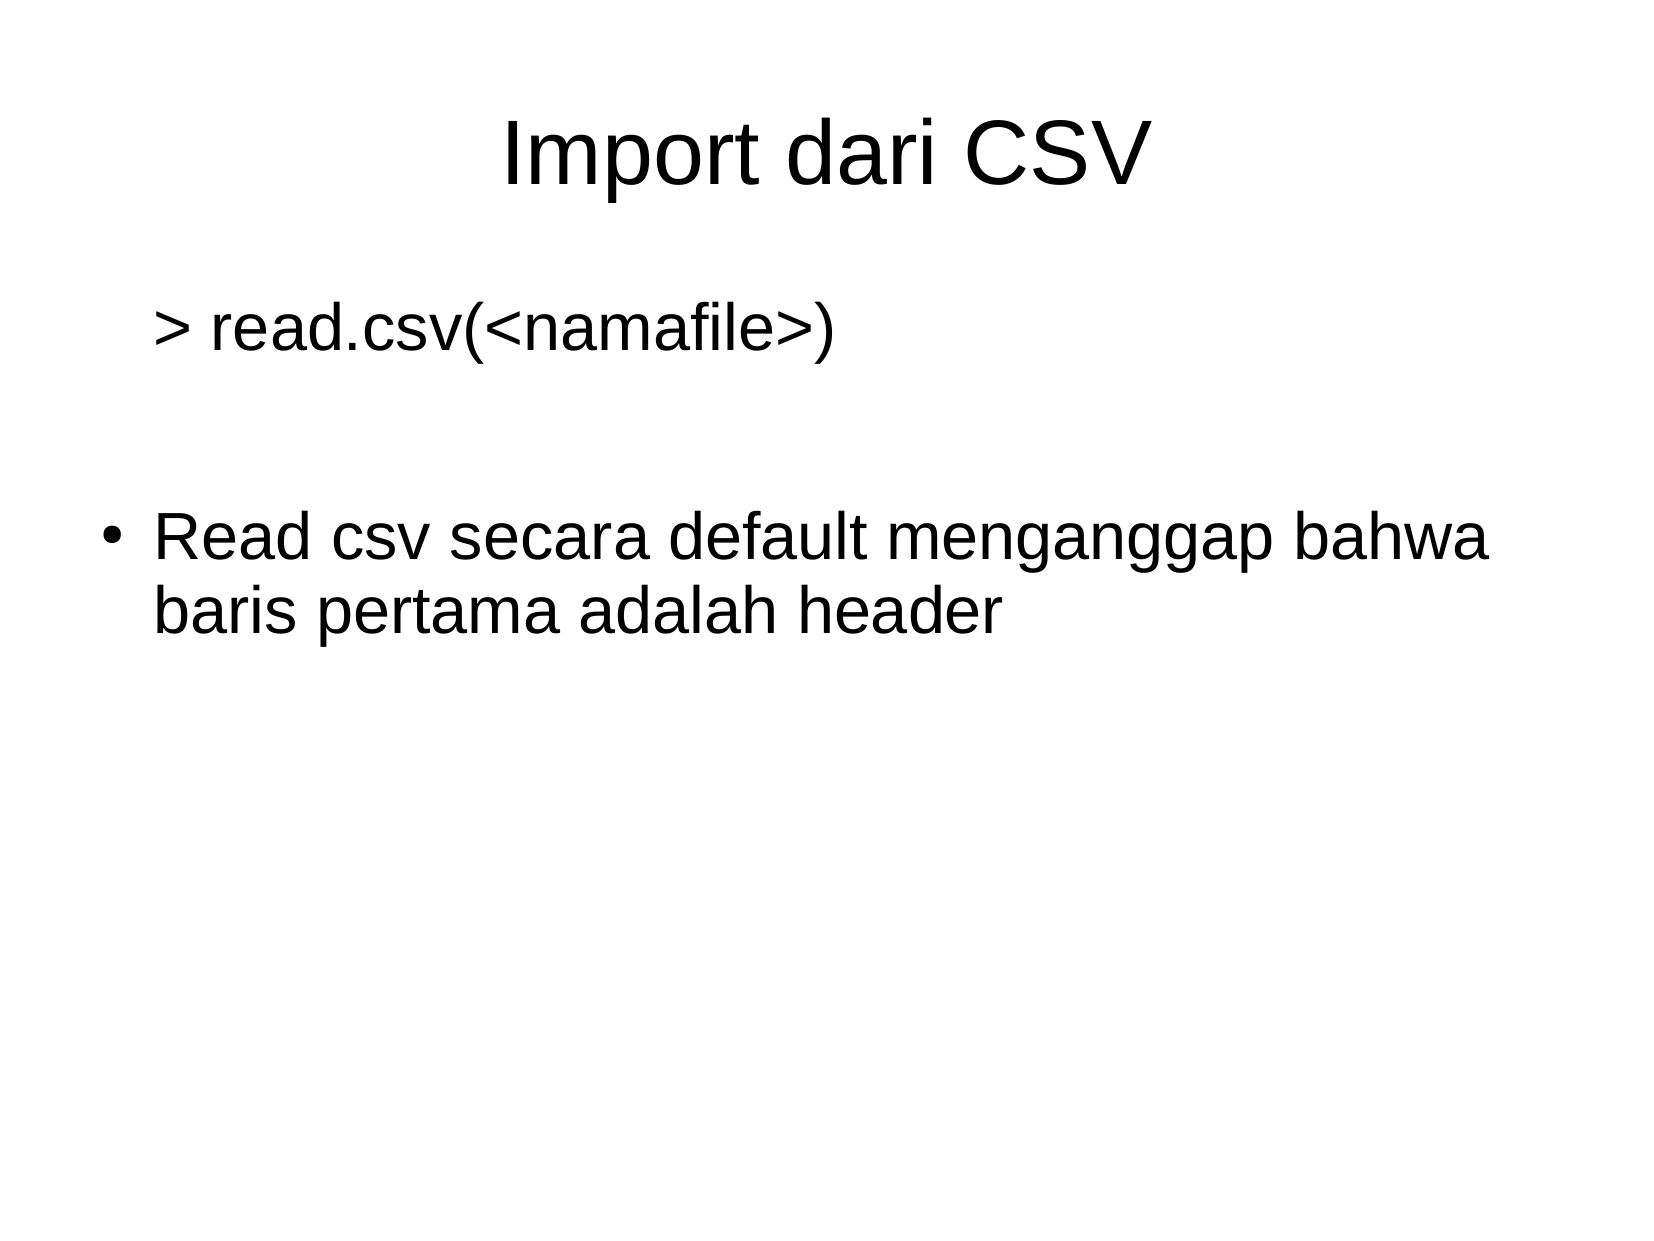

# Import dari CSV
> read.csv(<namafile>)
Read csv secara default menganggap bahwa baris pertama adalah header